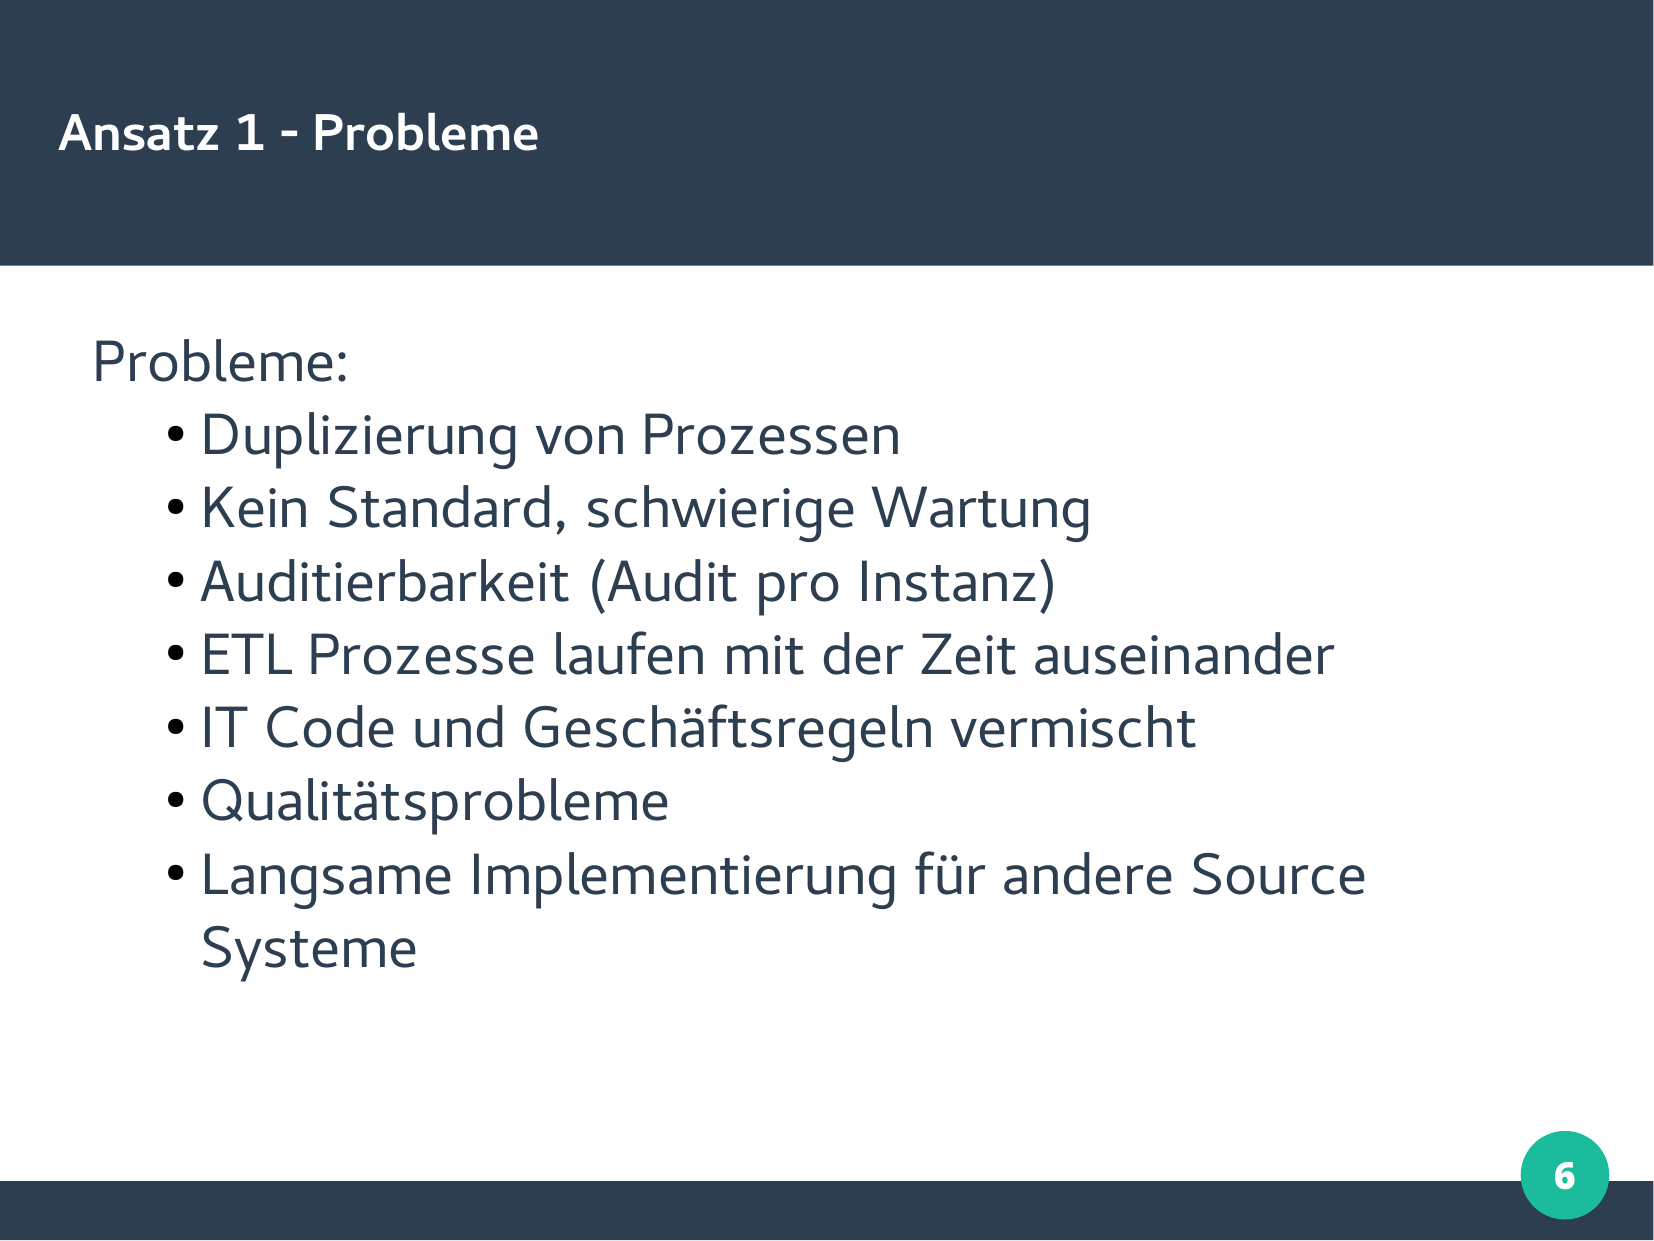

# Ansatz 1 - Probleme
Probleme:
Duplizierung von Prozessen
Kein Standard, schwierige Wartung
Auditierbarkeit (Audit pro Instanz)
ETL Prozesse laufen mit der Zeit auseinander
IT Code und Geschäftsregeln vermischt
Qualitätsprobleme
Langsame Implementierung für andere Source Systeme
6